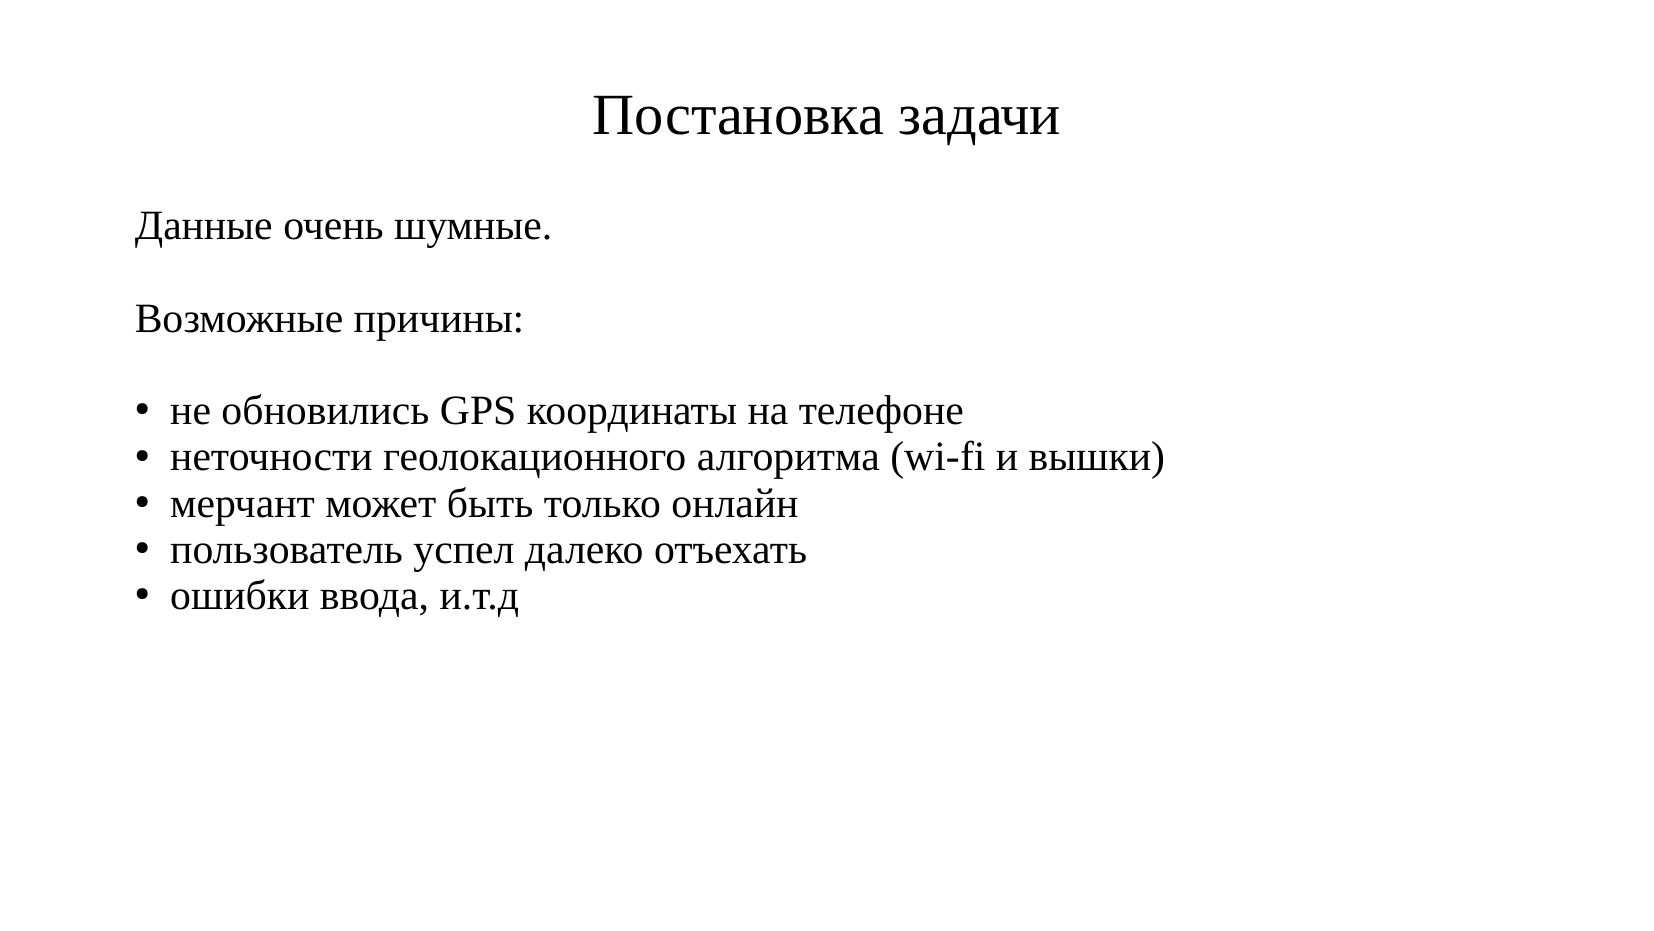

Постановка задачи
Данные очень шумные.
Возможные причины:
не обновились GPS координаты на телефоне
неточности геолокационного алгоритма (wi-fi и вышки)
мерчант может быть только онлайн
пользователь успел далеко отъехать
ошибки ввода, и.т.д